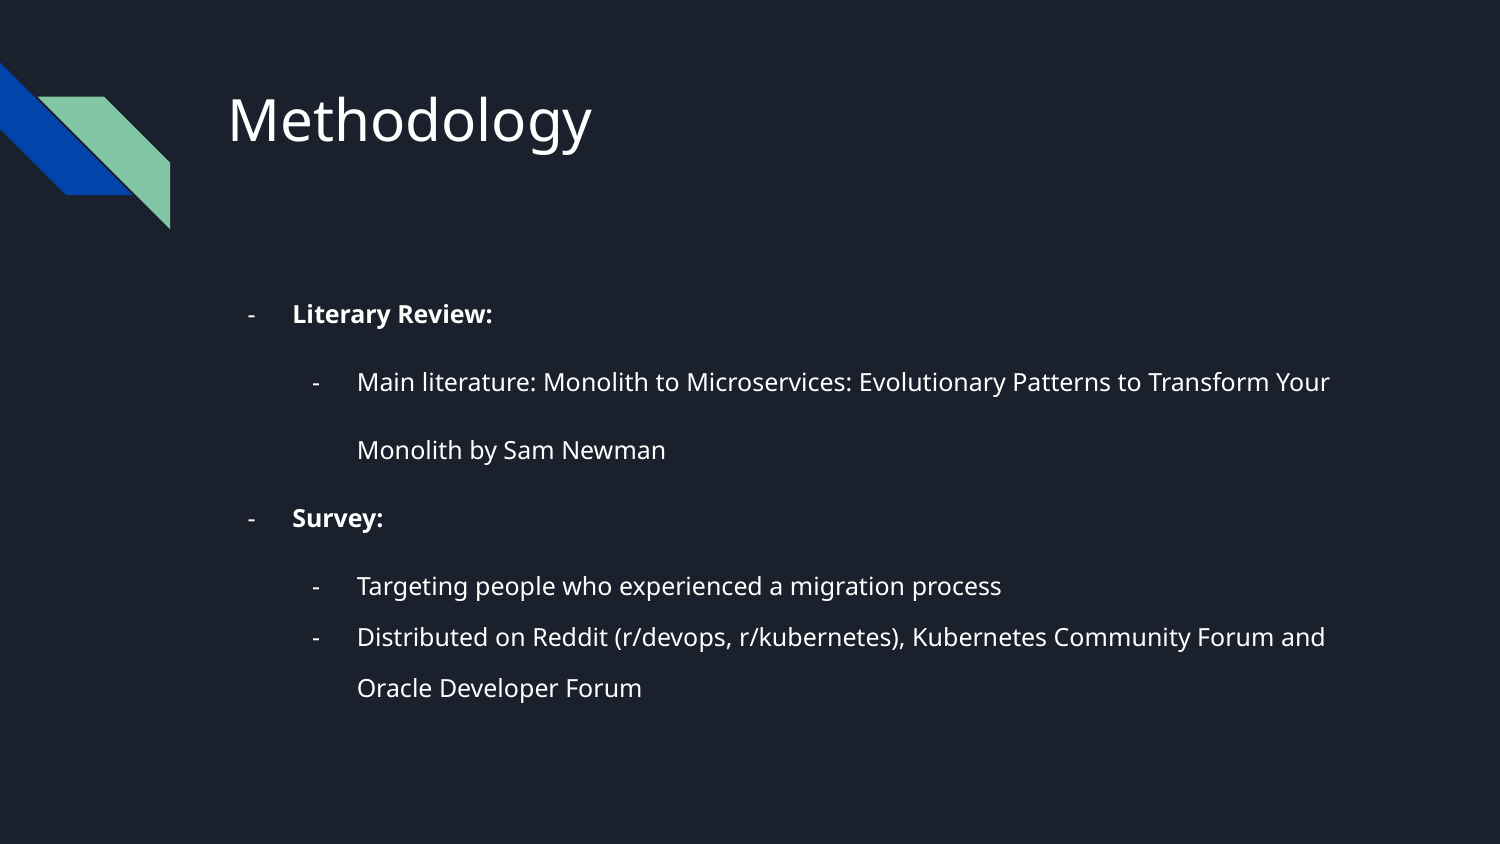

# Methodology
Literary Review:
Main literature: Monolith to Microservices: Evolutionary Patterns to Transform Your Monolith by Sam Newman
Survey:
Targeting people who experienced a migration process
Distributed on Reddit (r/devops, r/kubernetes), Kubernetes Community Forum and Oracle Developer Forum